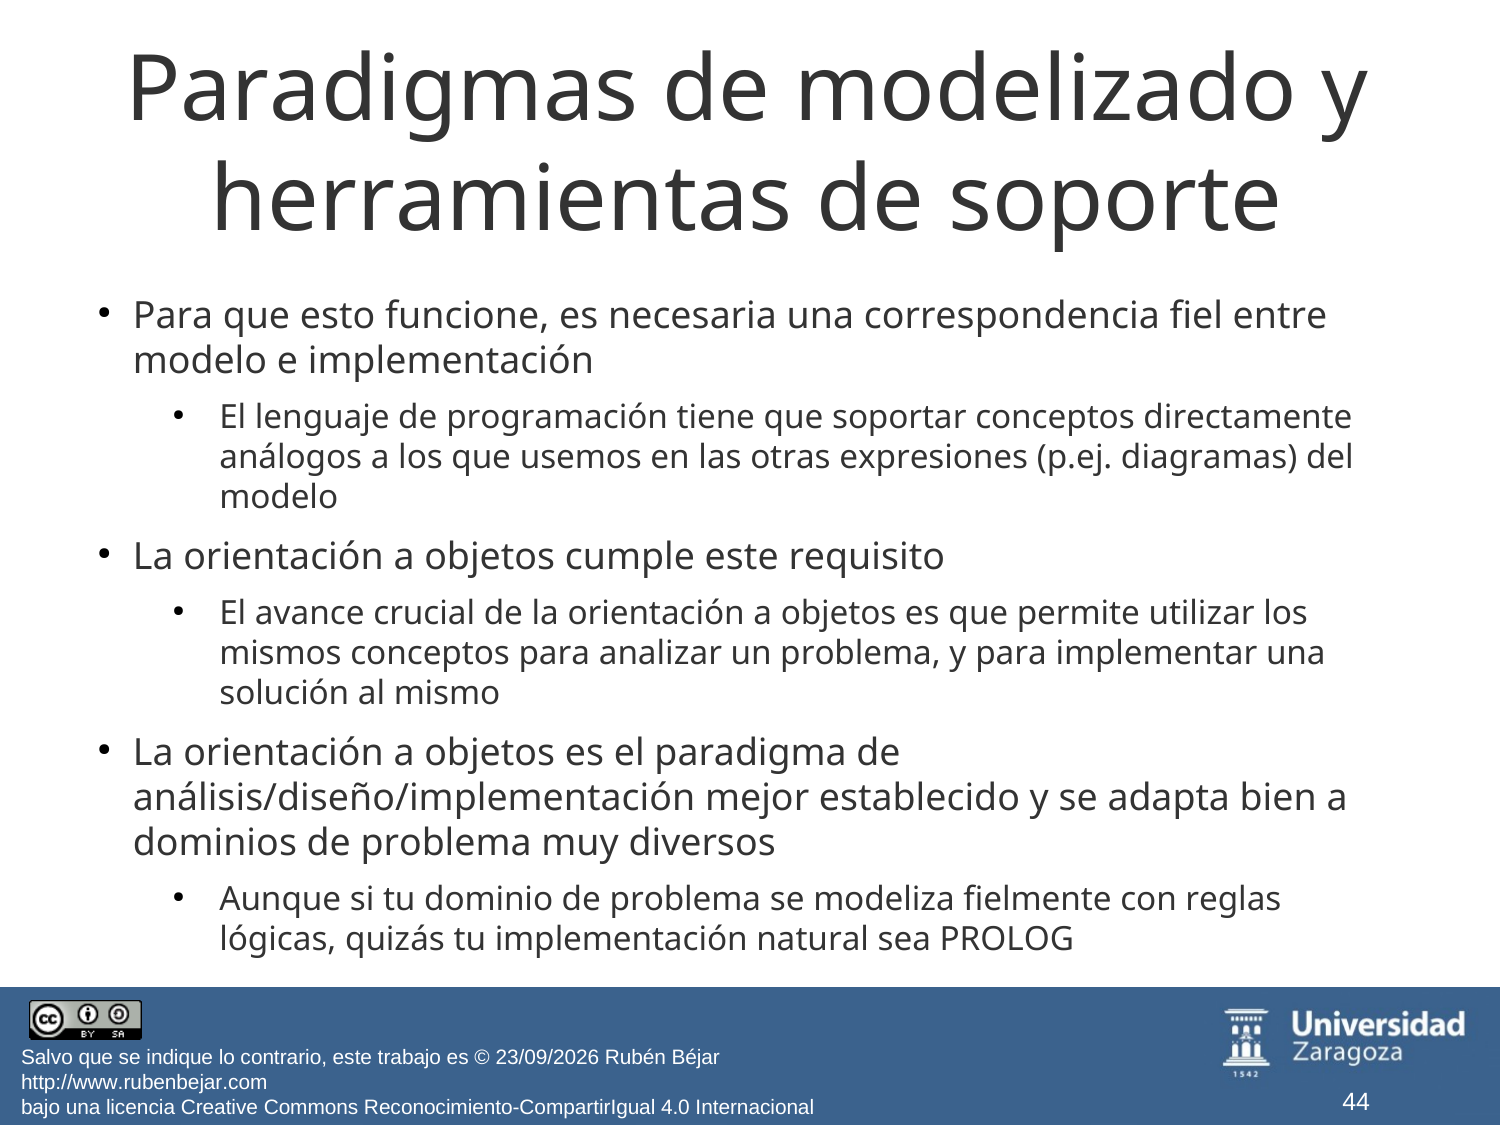

# Paradigmas de modelizado y herramientas de soporte
Para que esto funcione, es necesaria una correspondencia fiel entre modelo e implementación
El lenguaje de programación tiene que soportar conceptos directamente análogos a los que usemos en las otras expresiones (p.ej. diagramas) del modelo
La orientación a objetos cumple este requisito
El avance crucial de la orientación a objetos es que permite utilizar los mismos conceptos para analizar un problema, y para implementar una solución al mismo
La orientación a objetos es el paradigma de análisis/diseño/implementación mejor establecido y se adapta bien a dominios de problema muy diversos
Aunque si tu dominio de problema se modeliza fielmente con reglas lógicas, quizás tu implementación natural sea PROLOG